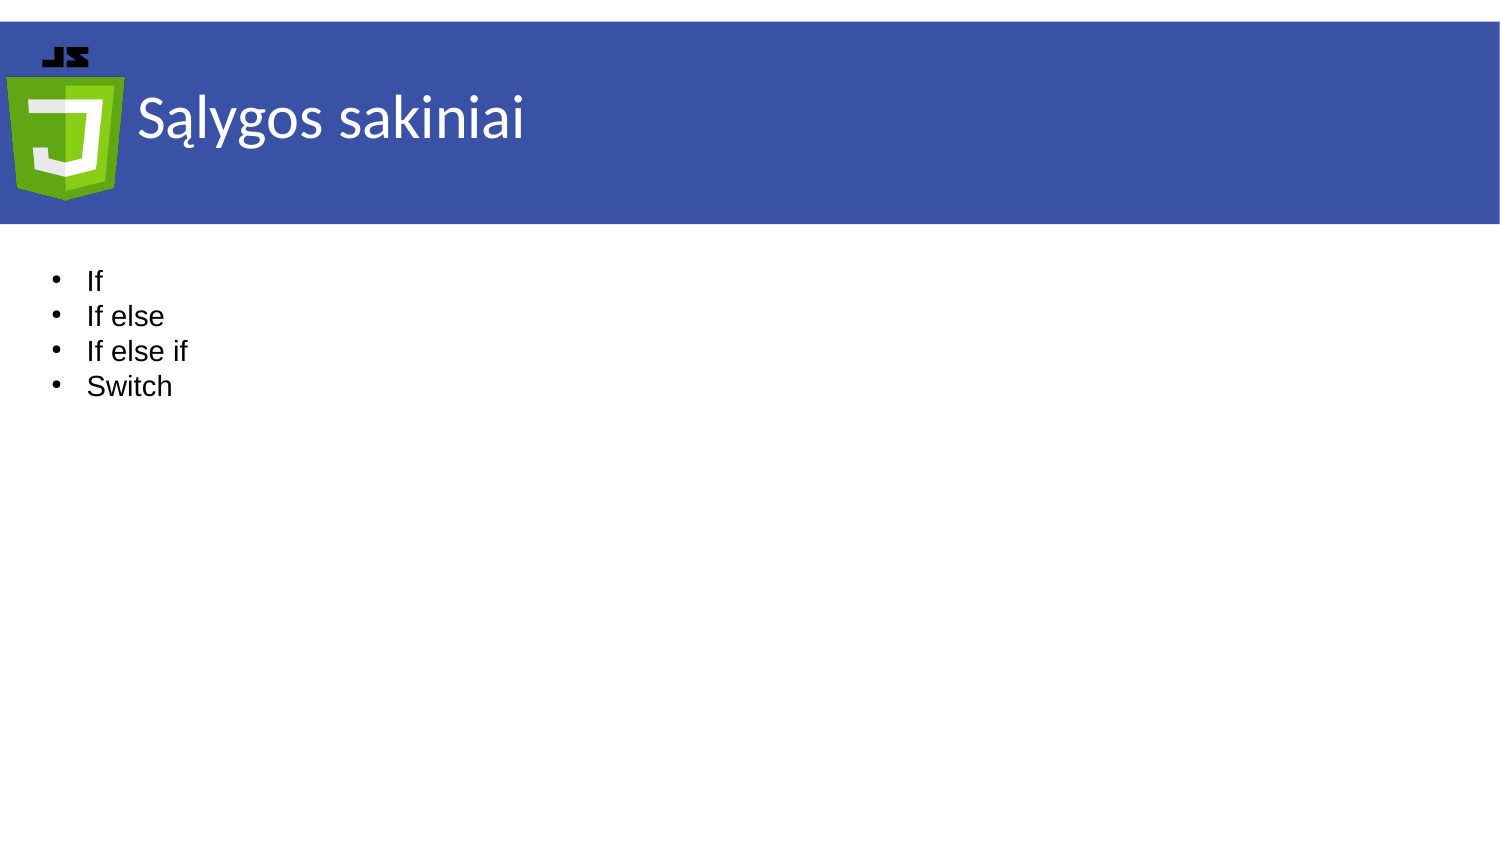

# Sąlygos sakiniai
If
If else
If else if
Switch